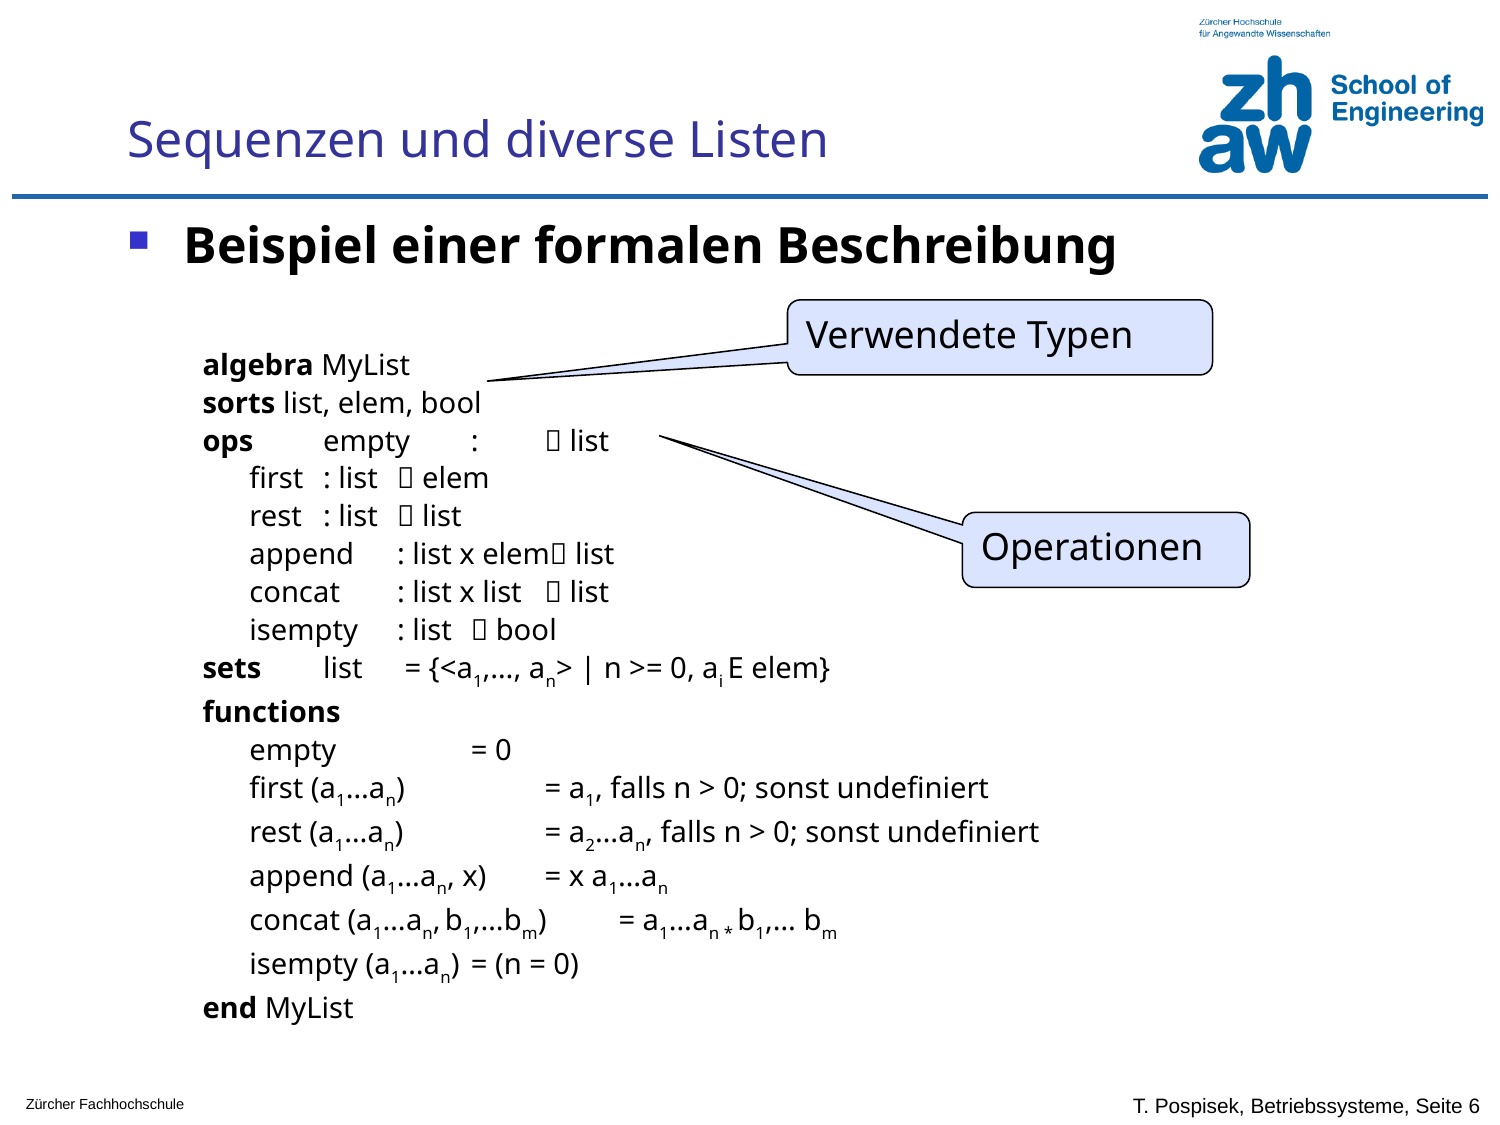

# Sequenzen und diverse Listen
Beispiel einer formalen Beschreibung
algebra MyList
sorts list, elem, bool
ops	empty	:	 list
	first	: list	 elem
	rest	: list	 list
	append	: list x elem list
	concat	: list x list	 list
	isempty	: list	 bool
sets	list	 = {<a1,…, an> | n >= 0, ai E elem}
functions
	empty		= 0
	first (a1…an)		= a1, falls n > 0; sonst undefiniert
	rest (a1…an)		= a2…an, falls n > 0; sonst undefiniert
	append (a1…an, x)	= x a1…an
	concat (a1…an, b1,…bm)	= a1…an * b1,… bm
	isempty (a1…an)	= (n = 0)
end MyList
Verwendete Typen
Operationen